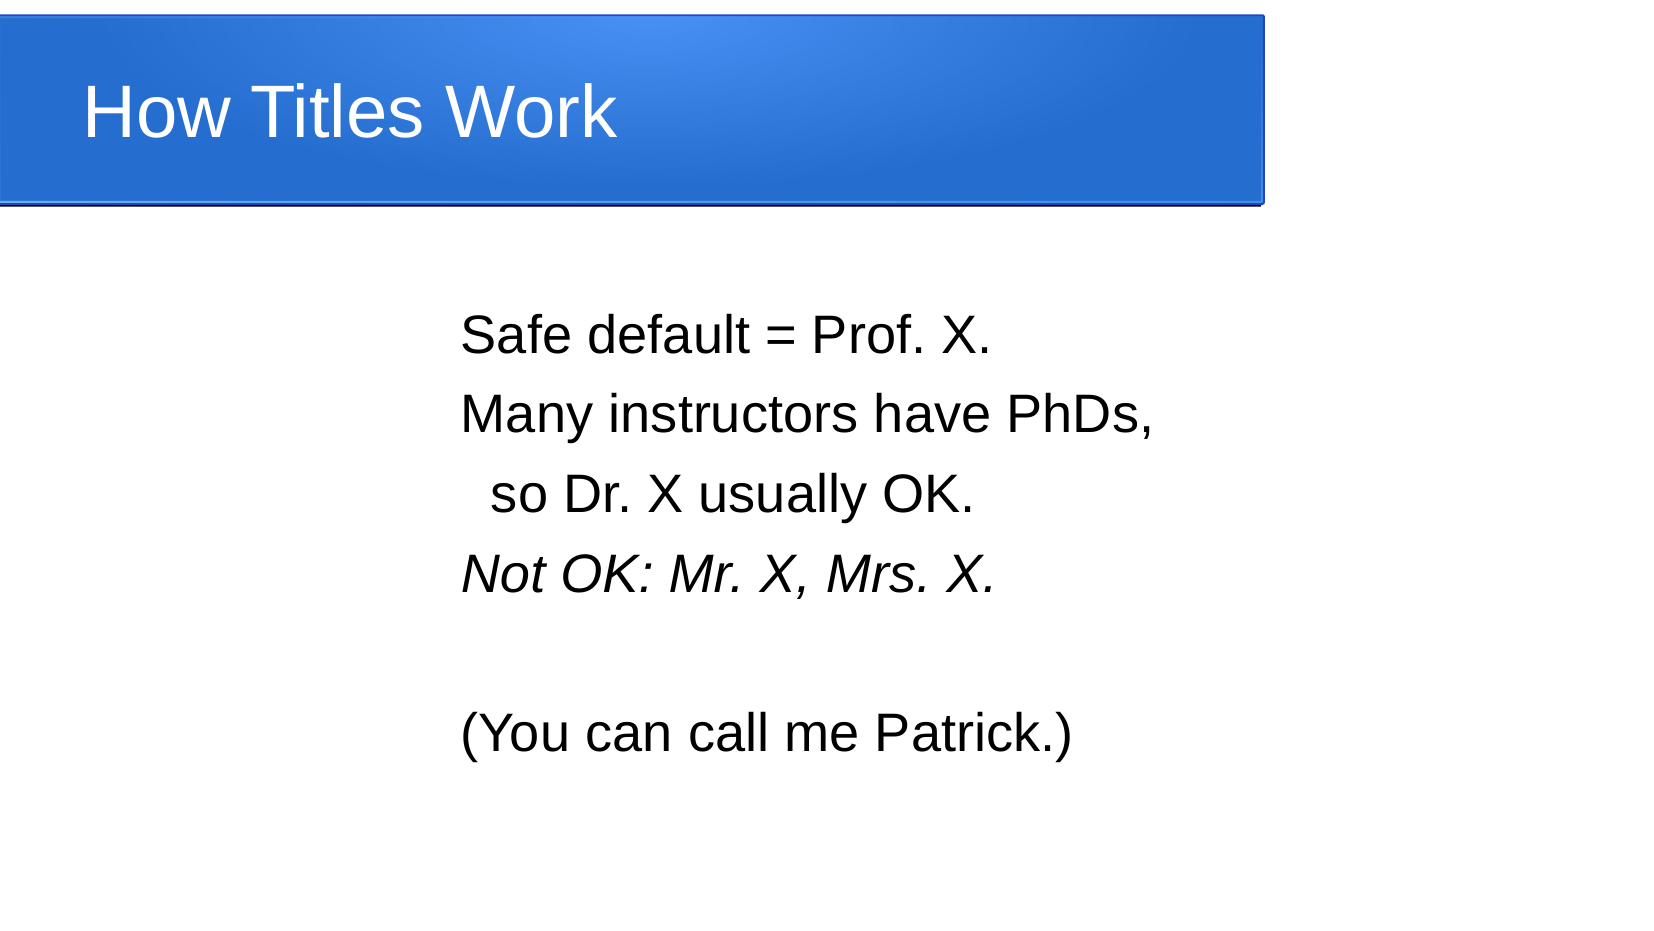

# How Titles Work
Safe default = Prof. X.
Many instructors have PhDs,
 so Dr. X usually OK.
Not OK: Mr. X, Mrs. X.
(You can call me Patrick.)